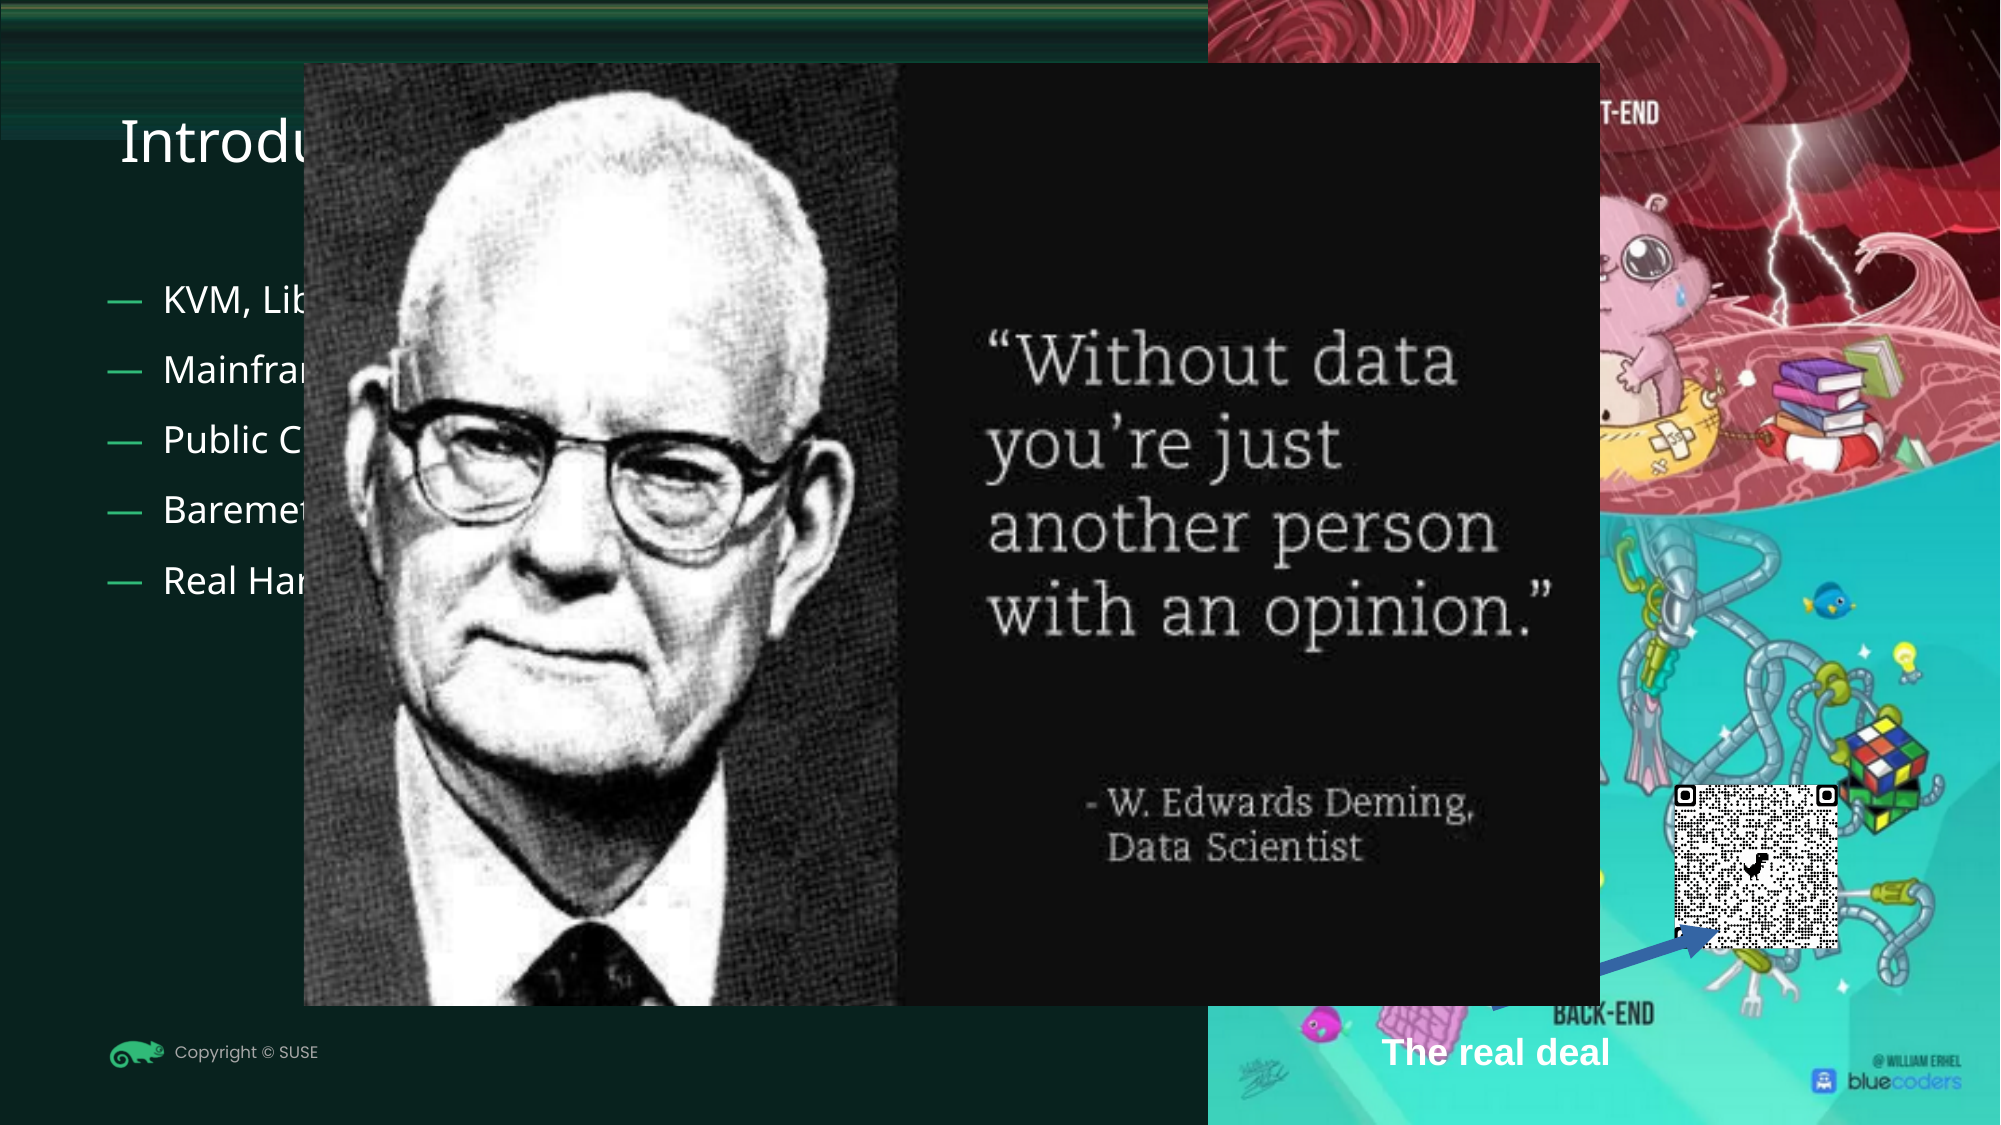

# Introduciendo a openQA
KVM, Libvirt
Mainframe (Z Systems)
Public Cloud (aws, azure, GCP)
Baremetal servers (IPMI)
Real Hardware
The real deal